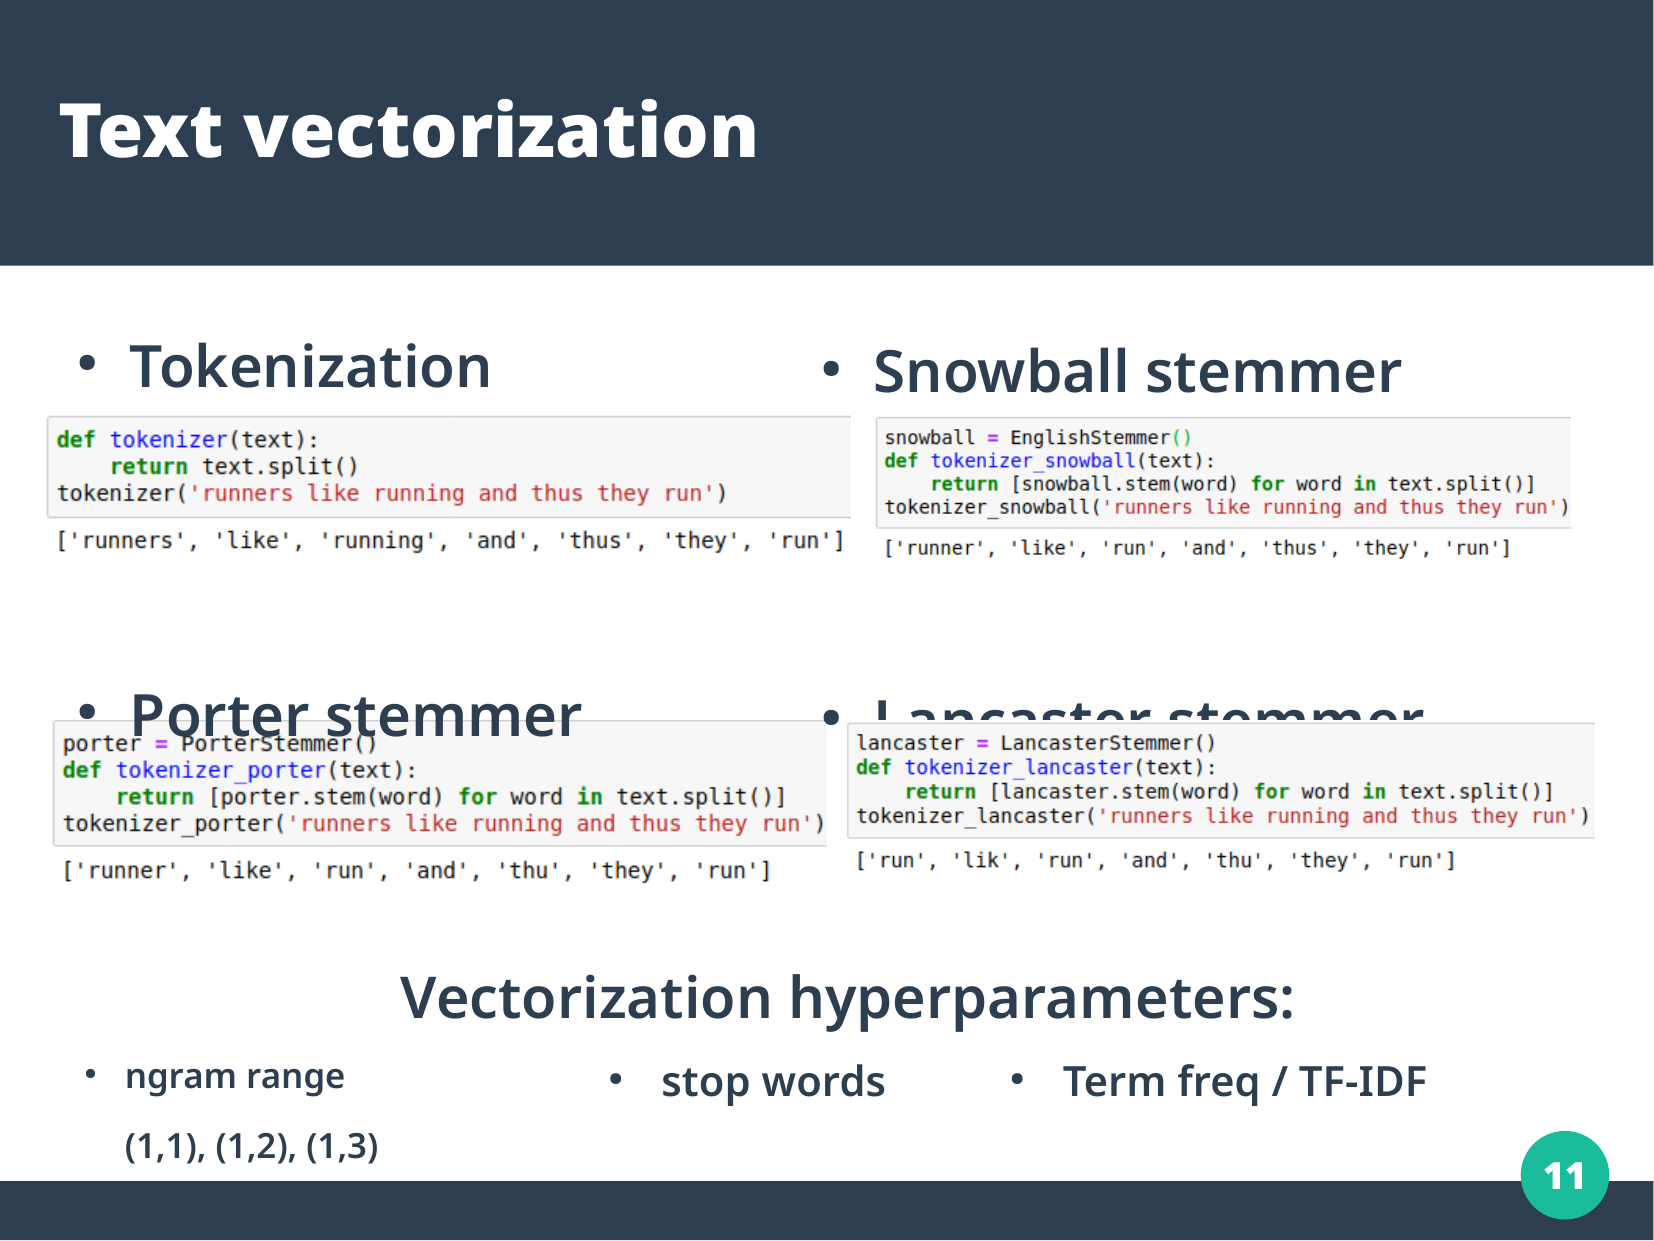

# Text vectorization
Tokenization
Porter stemmer
Snowball stemmer
Lancaster stemmer
Vectorization hyperparameters:
ngram range
(1,1), (1,2), (1,3)
stop words
Term freq / TF-IDF
11